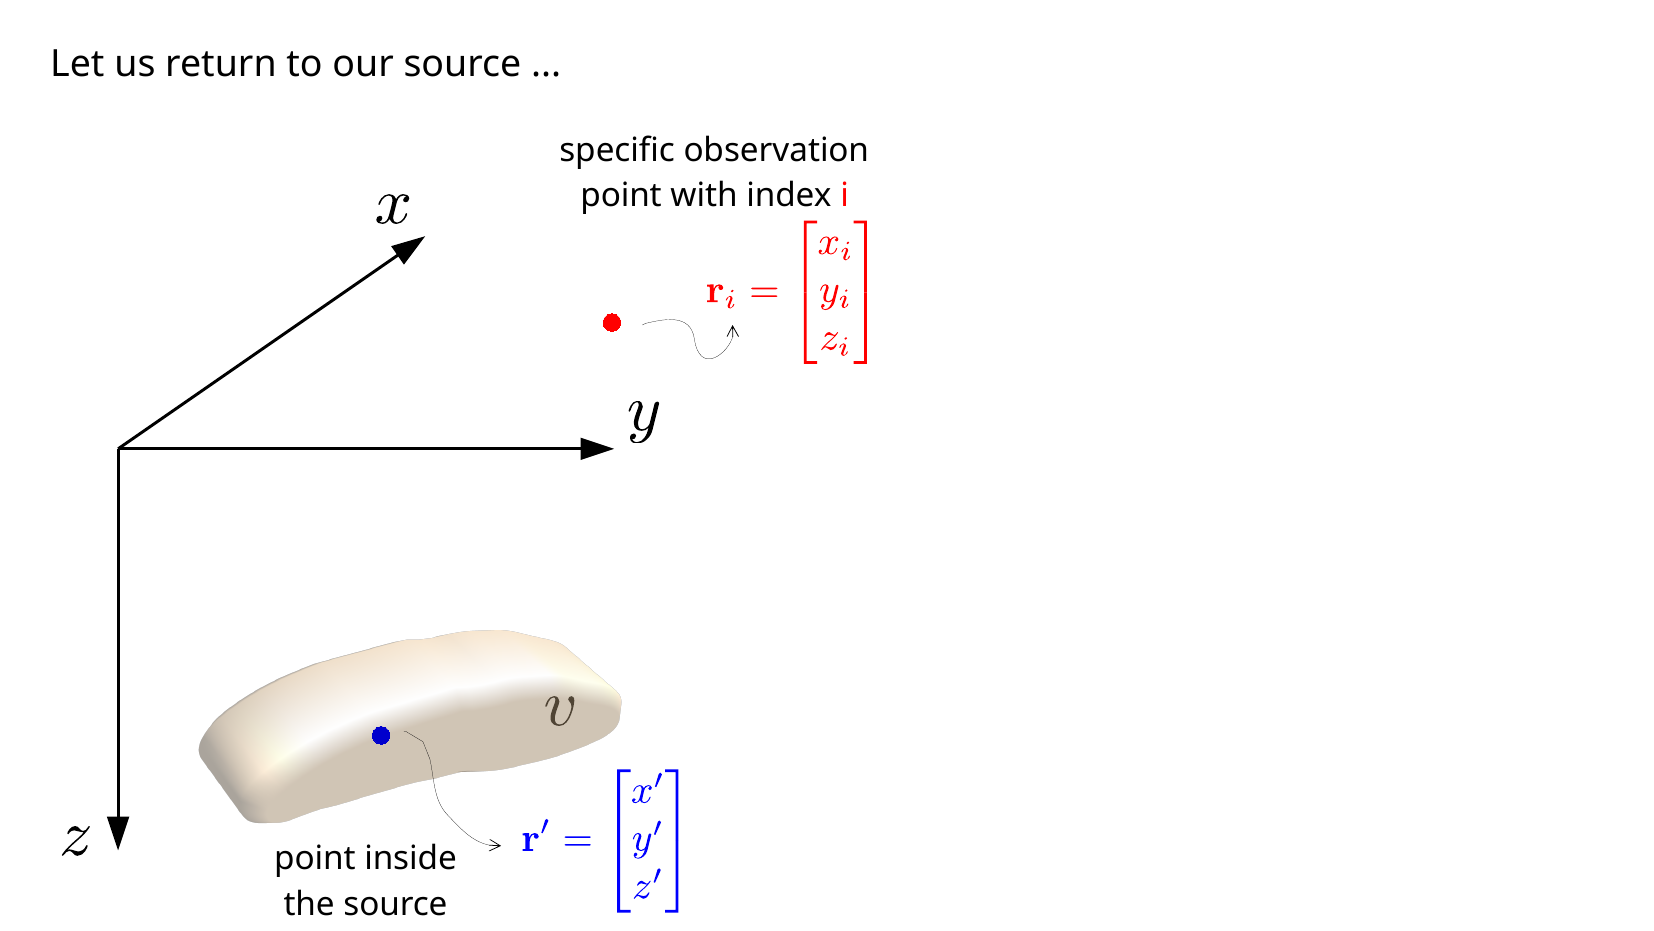

Let us return to our source ...
specific observation point with index i
point inside
the source